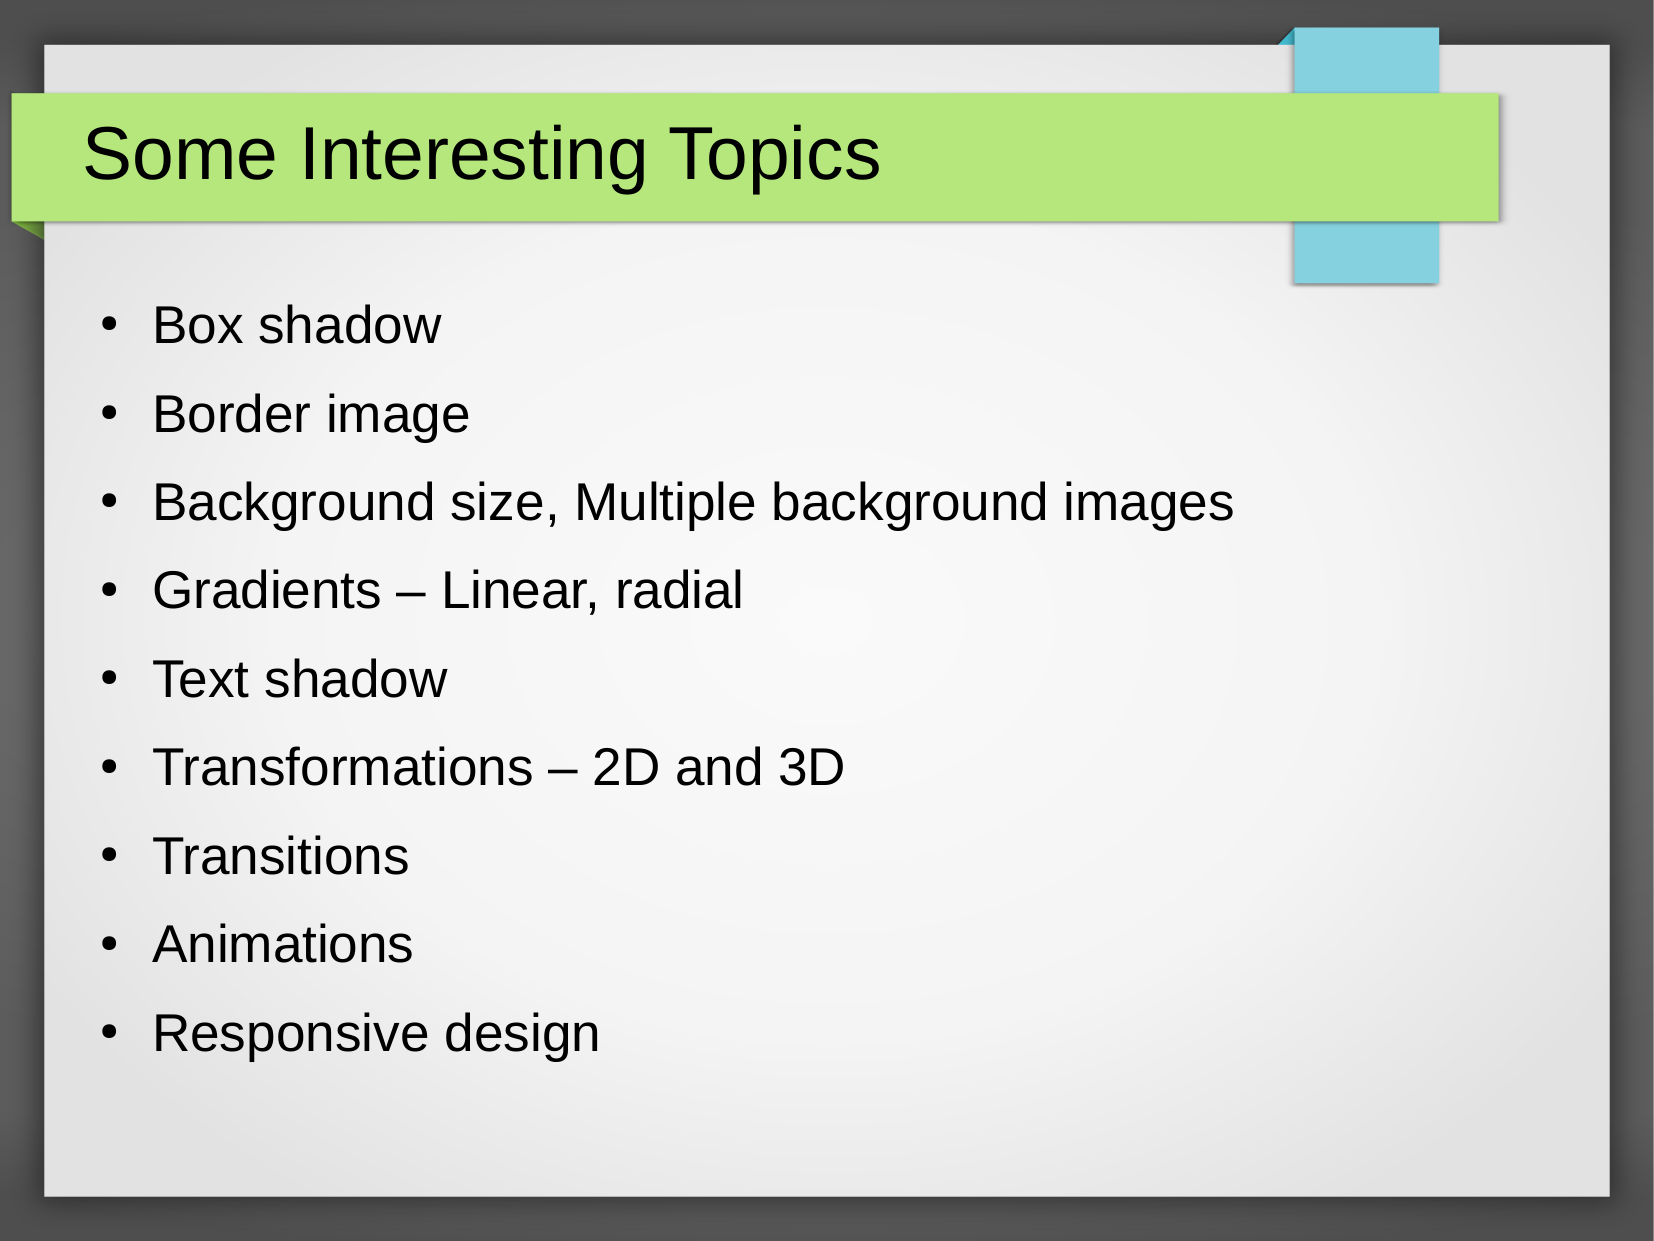

# Some Interesting Topics
Box shadow
Border image
Background size, Multiple background images
Gradients – Linear, radial
Text shadow
Transformations – 2D and 3D
Transitions
Animations
Responsive design